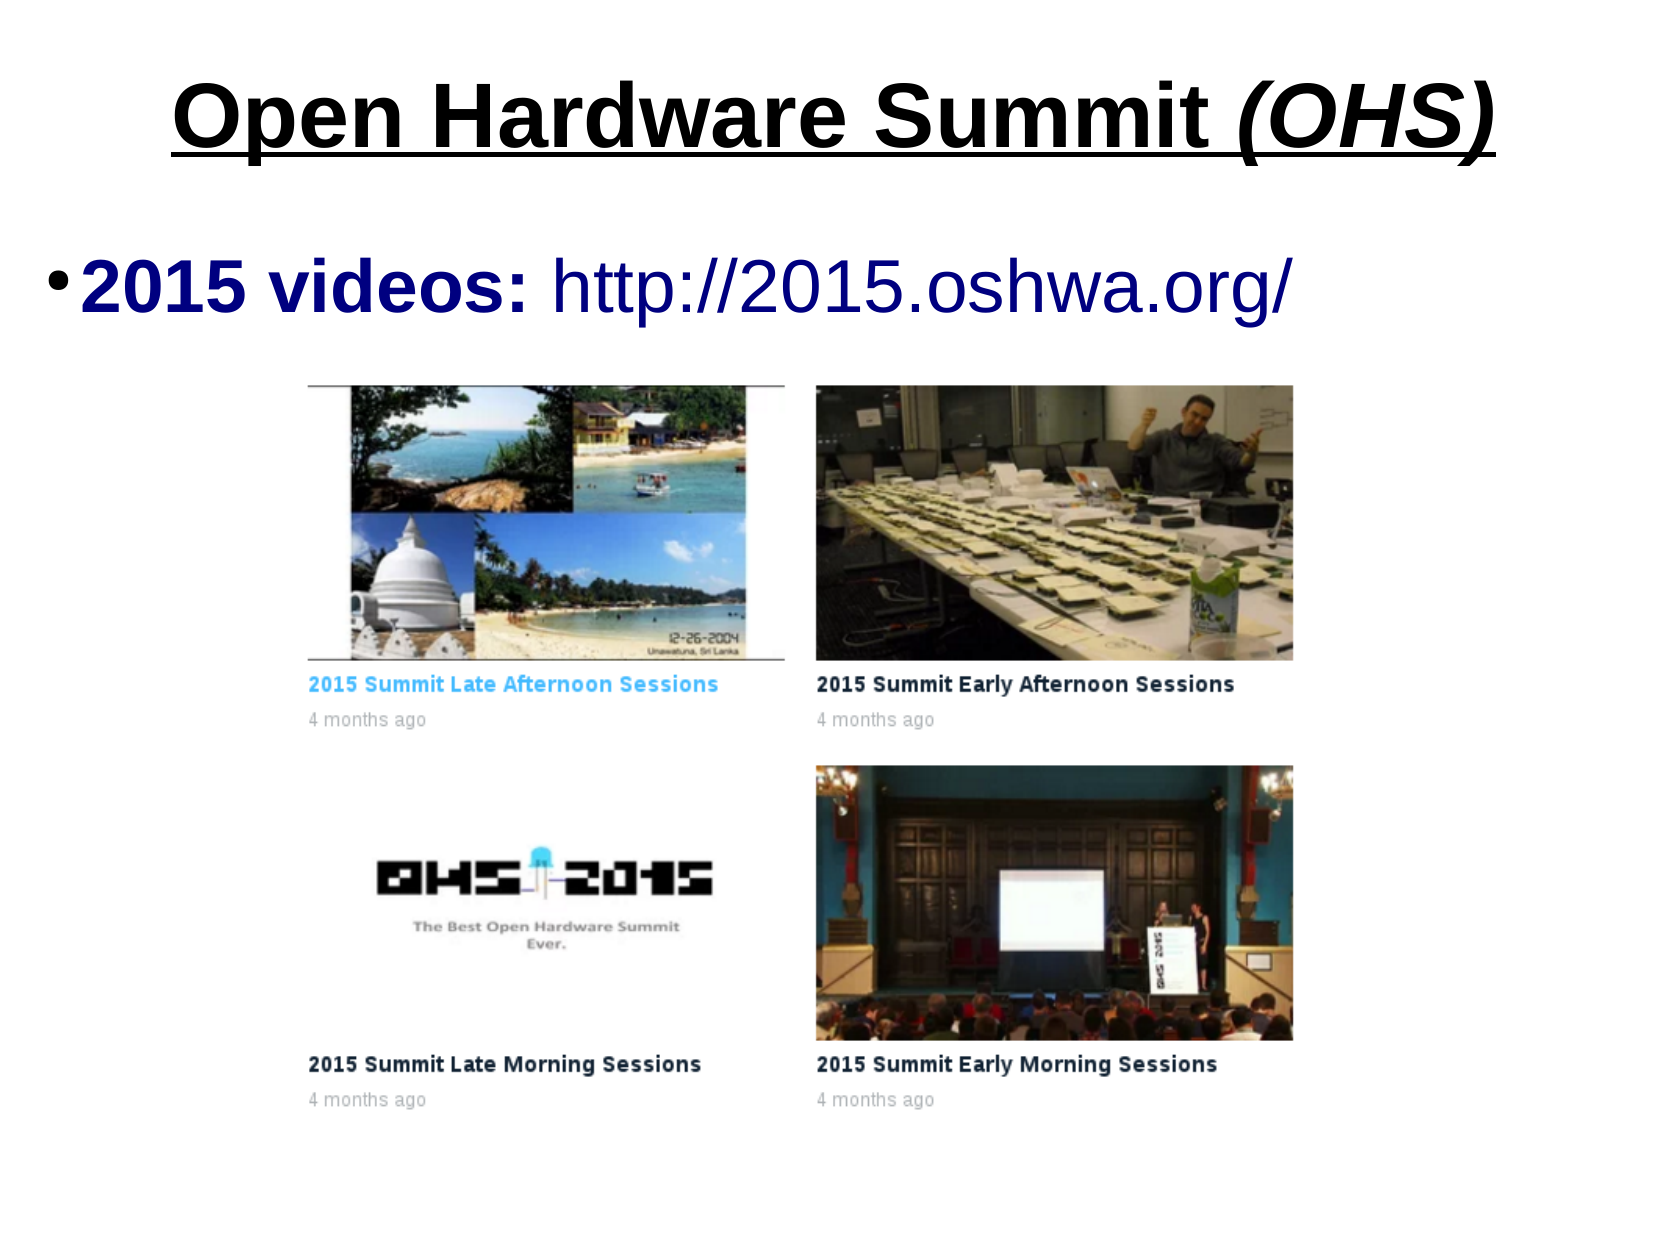

Open Hardware Summit (OHS)
2015 videos: http://2015.oshwa.org/